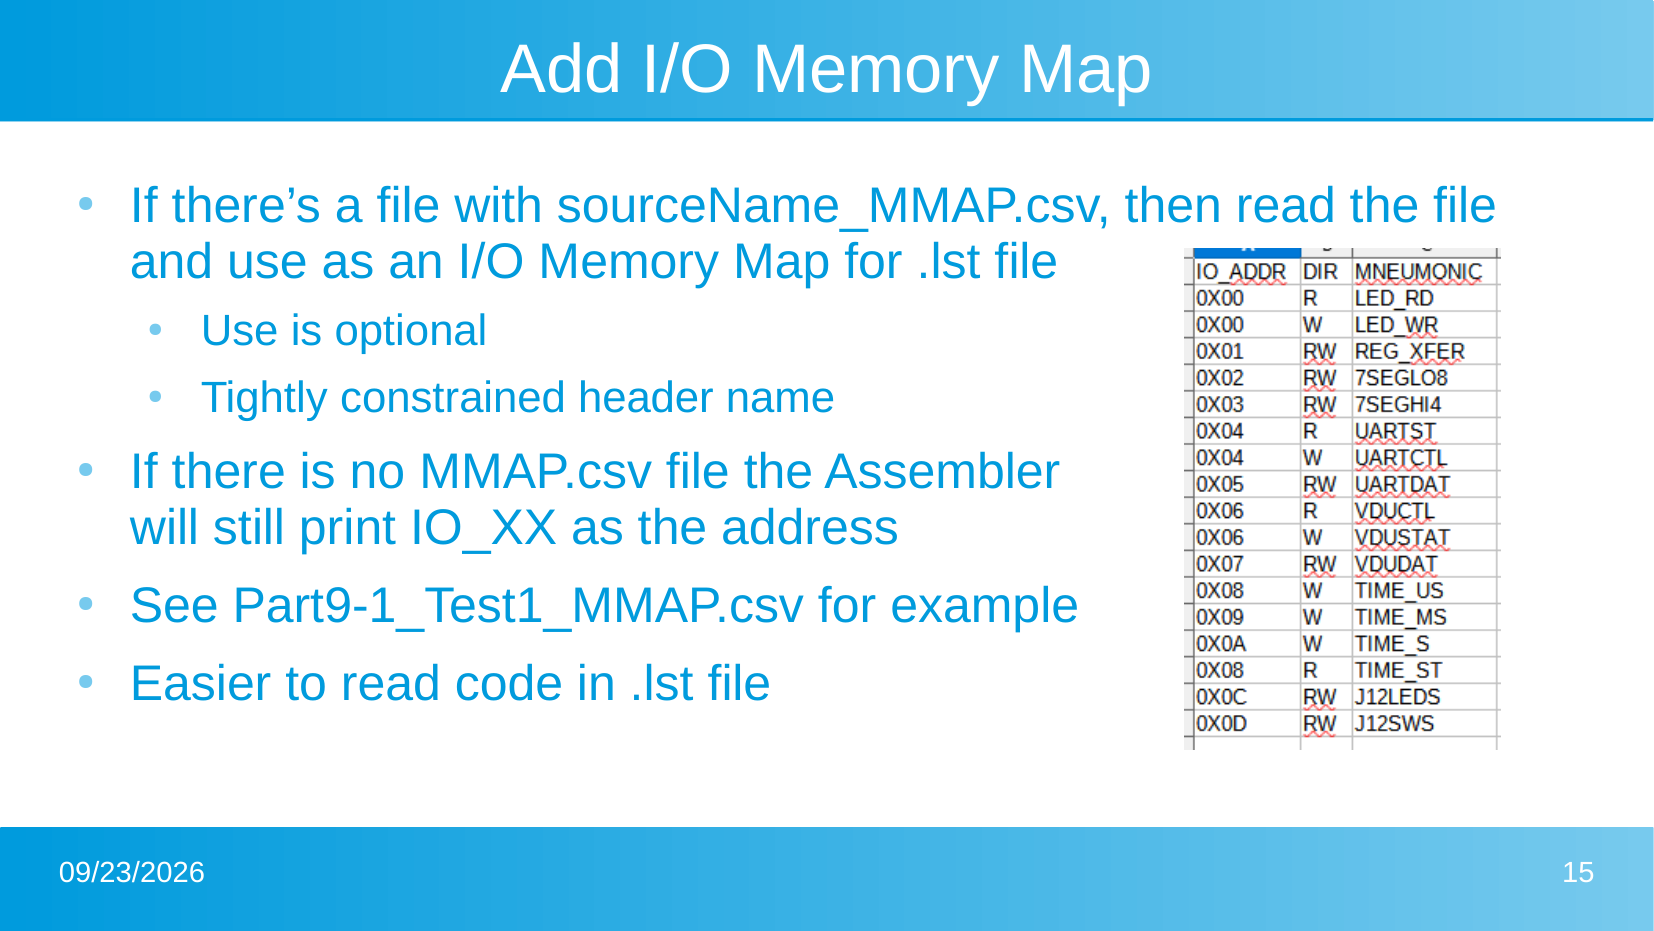

# Add I/O Memory Map
If there’s a file with sourceName_MMAP.csv, then read the file and use as an I/O Memory Map for .lst file
Use is optional
Tightly constrained header name
If there is no MMAP.csv file the Assembler
will still print IO_XX as the address
See Part9-1_Test1_MMAP.csv for example
Easier to read code in .lst file
15